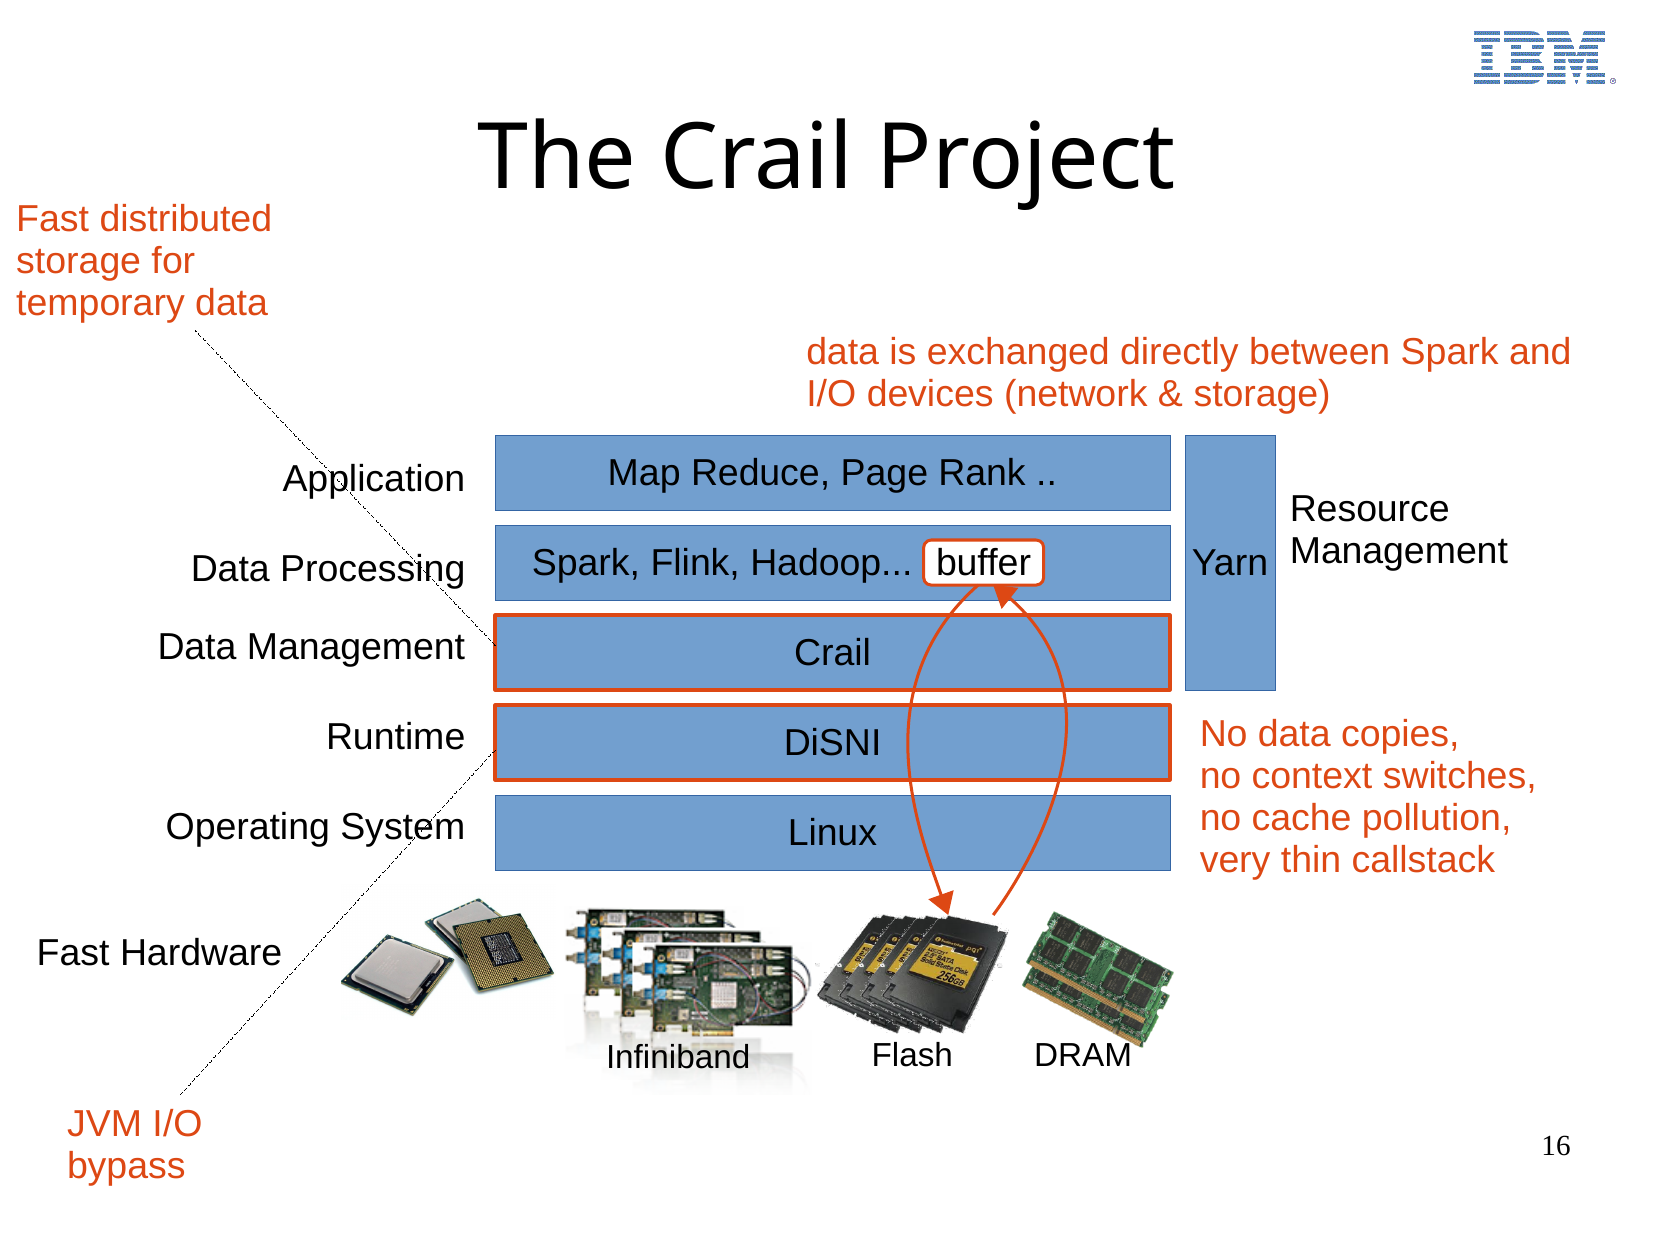

# The Crail Project
Fast distributed storage for temporary data
data is exchanged directly between Spark and I/O devices (network & storage)
Map Reduce, Page Rank ..
Yarn
Application
Resource
Management
Spark, Flink, Hadoop...
Data Processing
buffer
Crail
Data Management
DiSNI
No data copies,
no context switches, no cache pollution,
very thin callstack
Runtime
Linux
Operating System
Fast Hardware
Flash
DRAM
Infiniband
JVM I/O bypass
16